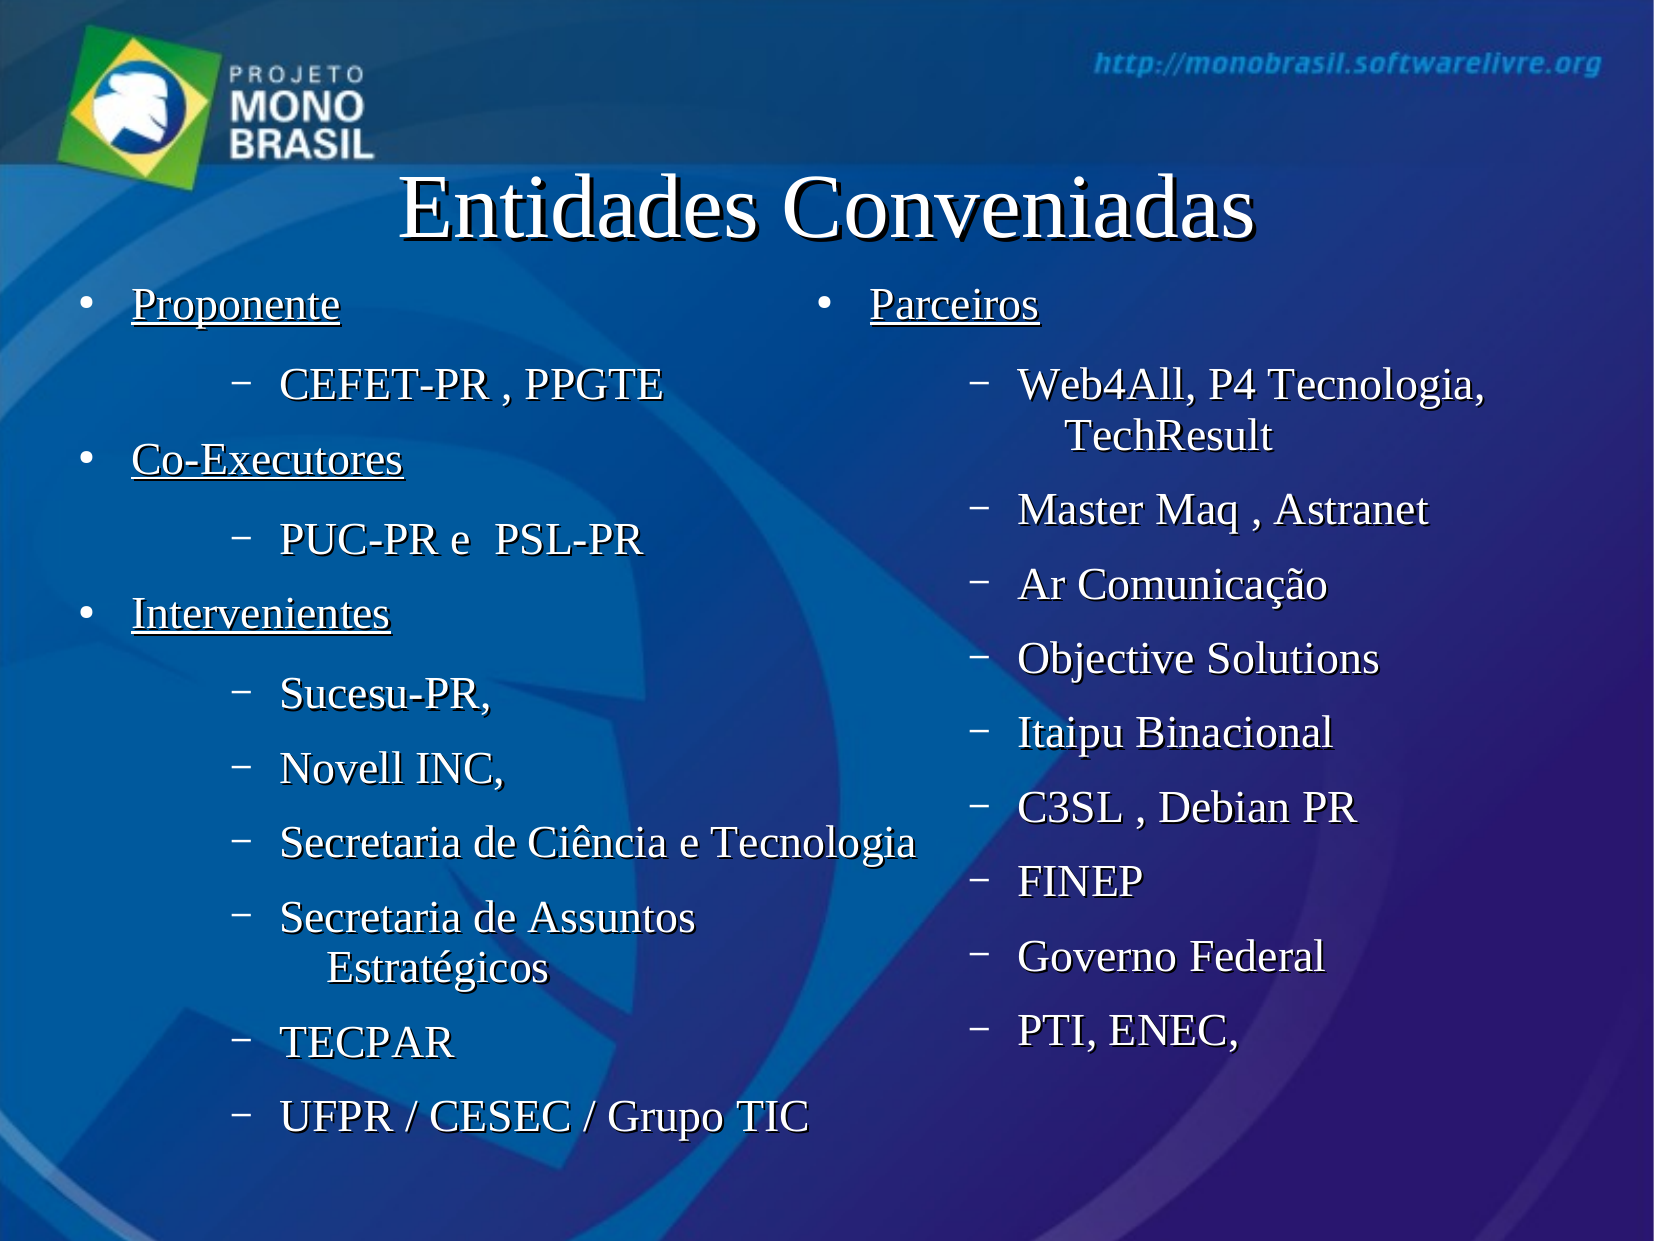

# Entidades Conveniadas
Proponente
CEFET-PR , PPGTE
Co-Executores
PUC-PR e PSL-PR
Intervenientes
Sucesu-PR,
Novell INC,
Secretaria de Ciência e Tecnologia
Secretaria de Assuntos Estratégicos
TECPAR
UFPR / CESEC / Grupo TIC
Parceiros
Web4All, P4 Tecnologia, TechResult
Master Maq , Astranet
Ar Comunicação
Objective Solutions
Itaipu Binacional
C3SL , Debian PR
FINEP
Governo Federal
PTI, ENEC,